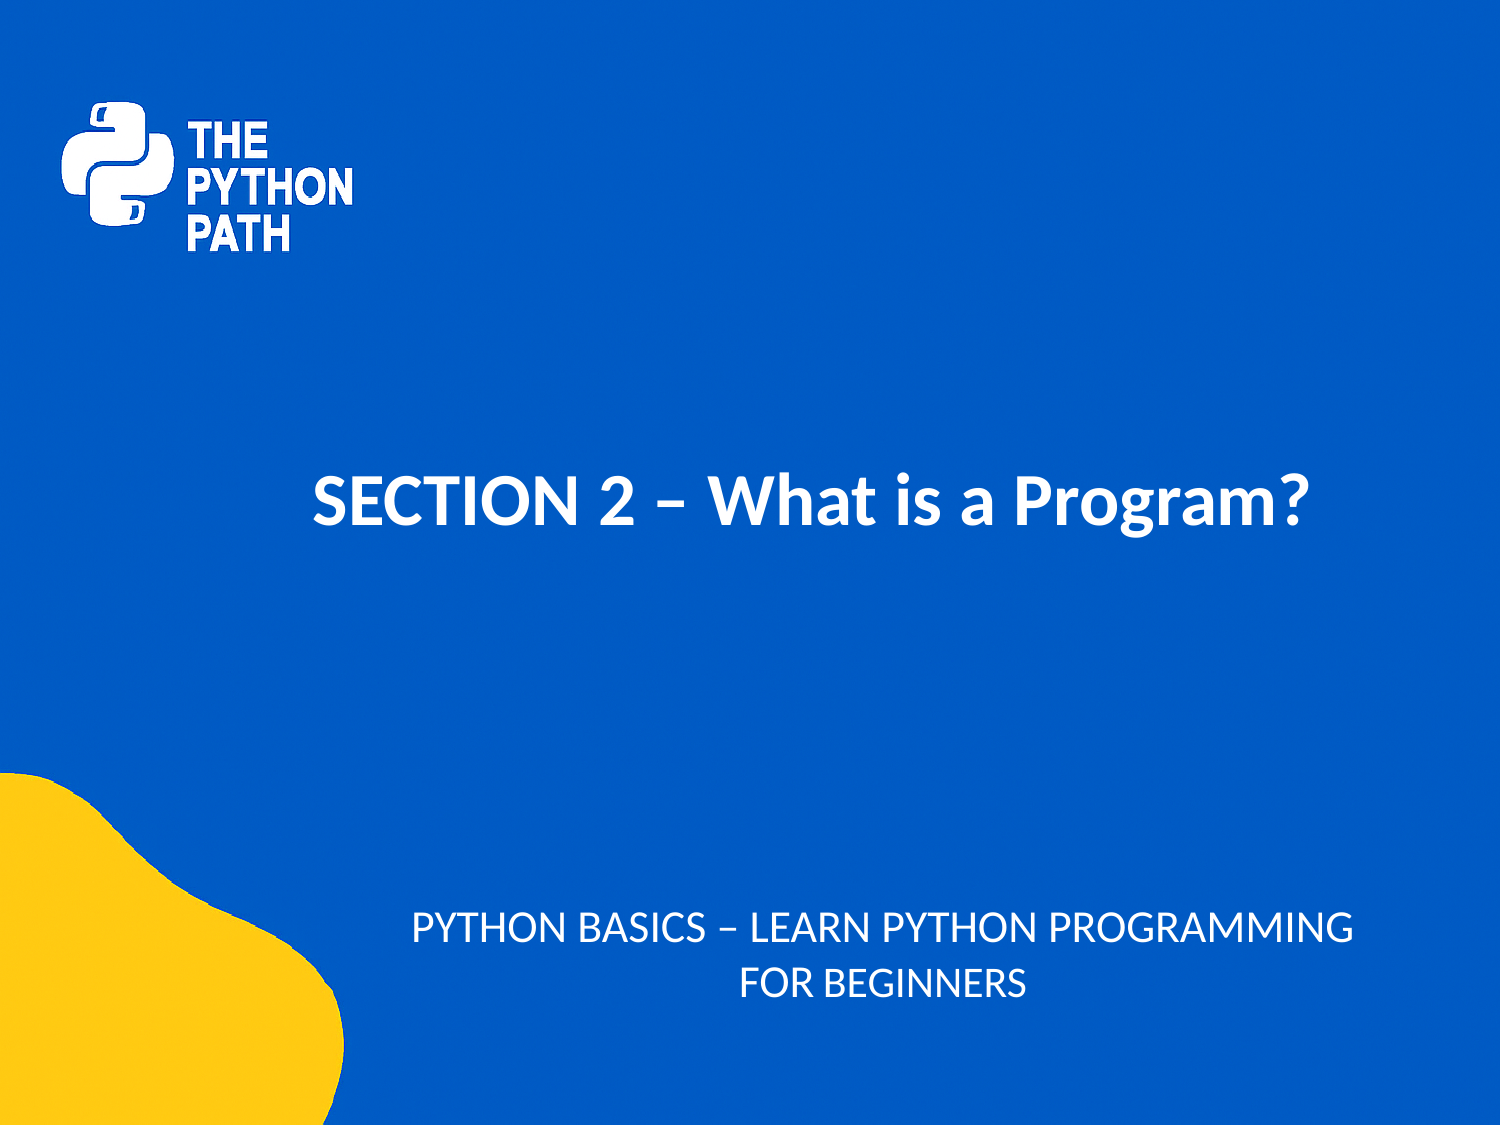

SECTION 2 – What is a Program?
PYTHON BASICS – LEARN PYTHON PROGRAMMING
FOR BEGINNERS